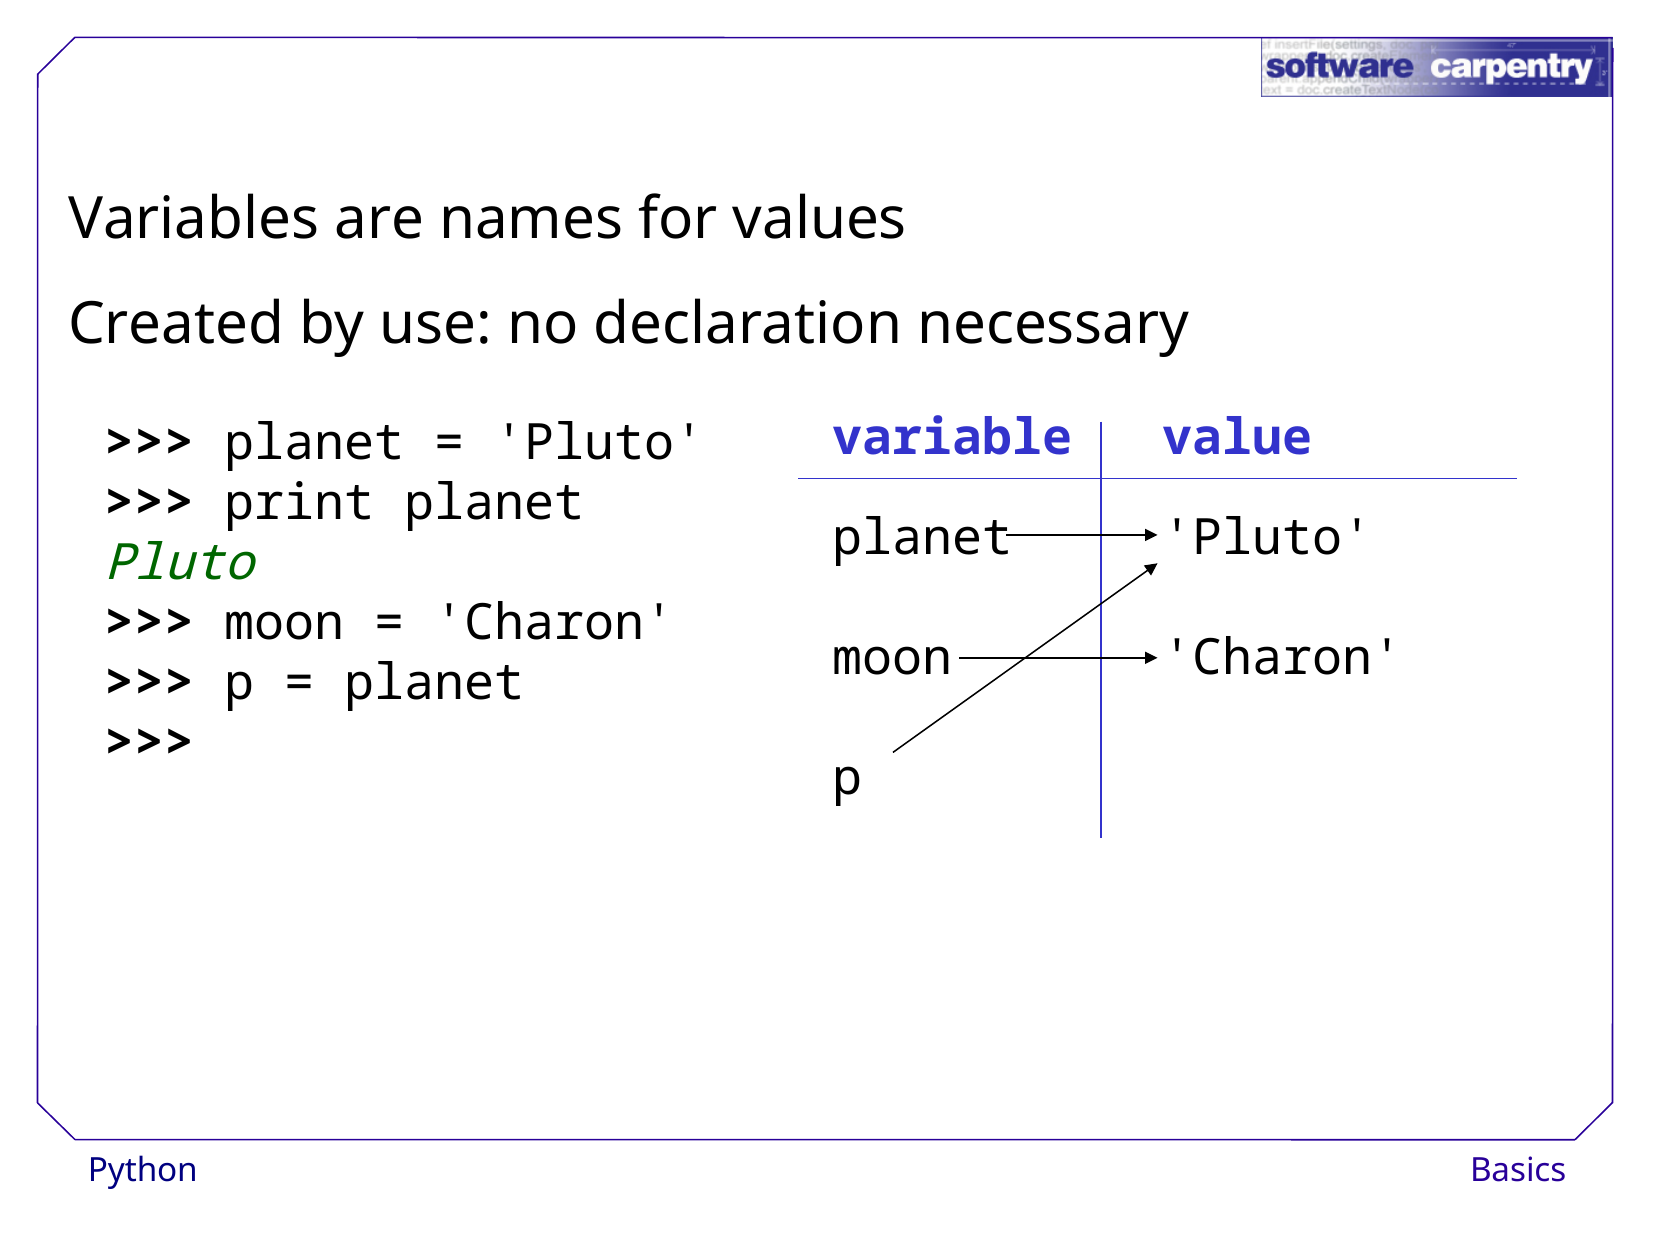

Variables are names for values
Created by use: no declaration necessary
>>> planet = 'Pluto'
>>> print planet
Pluto
>>> moon = 'Charon'
>>> p = planet
>>>
variable
value
'Pluto'
'Charon'
planet
moon
p